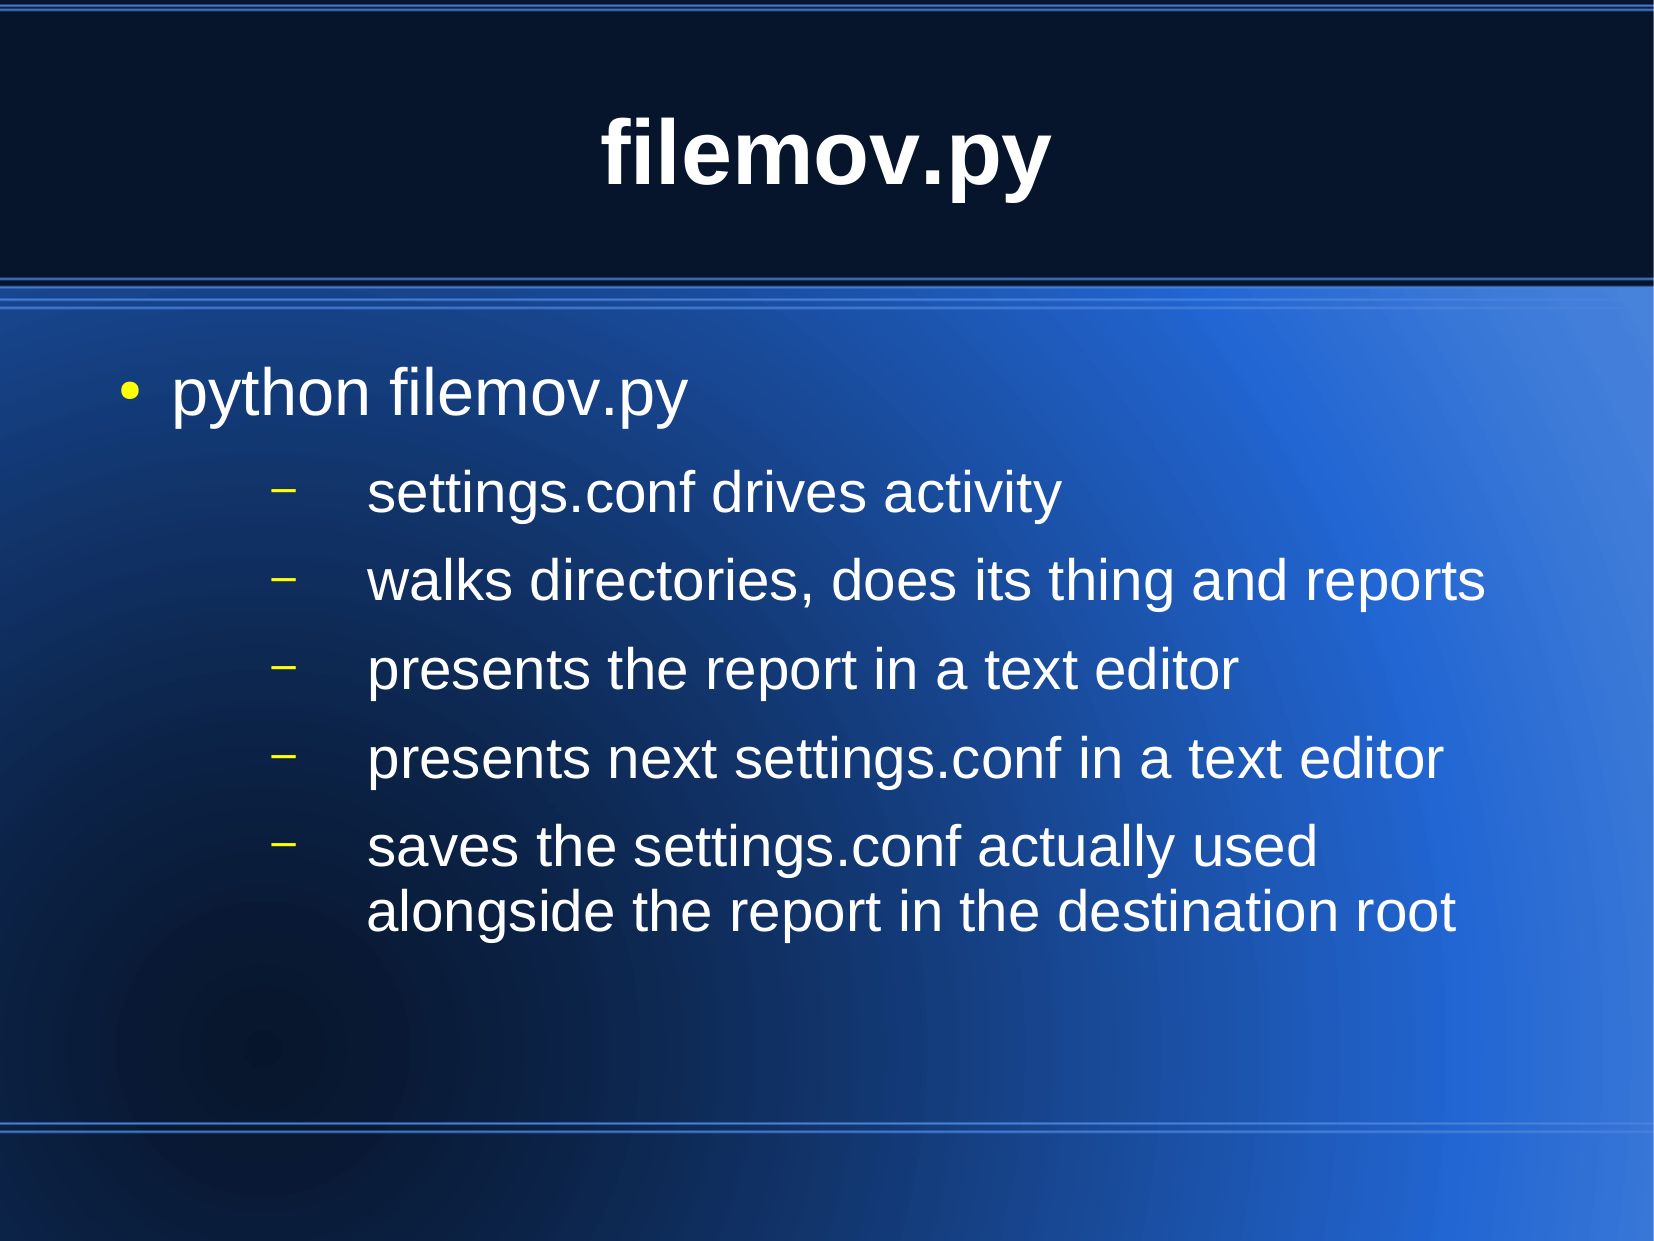

# filemov.py
python filemov.py
 settings.conf drives activity
 walks directories, does its thing and reports
 presents the report in a text editor
 presents next settings.conf in a text editor
 saves the settings.conf actually used alongside the report in the destination root